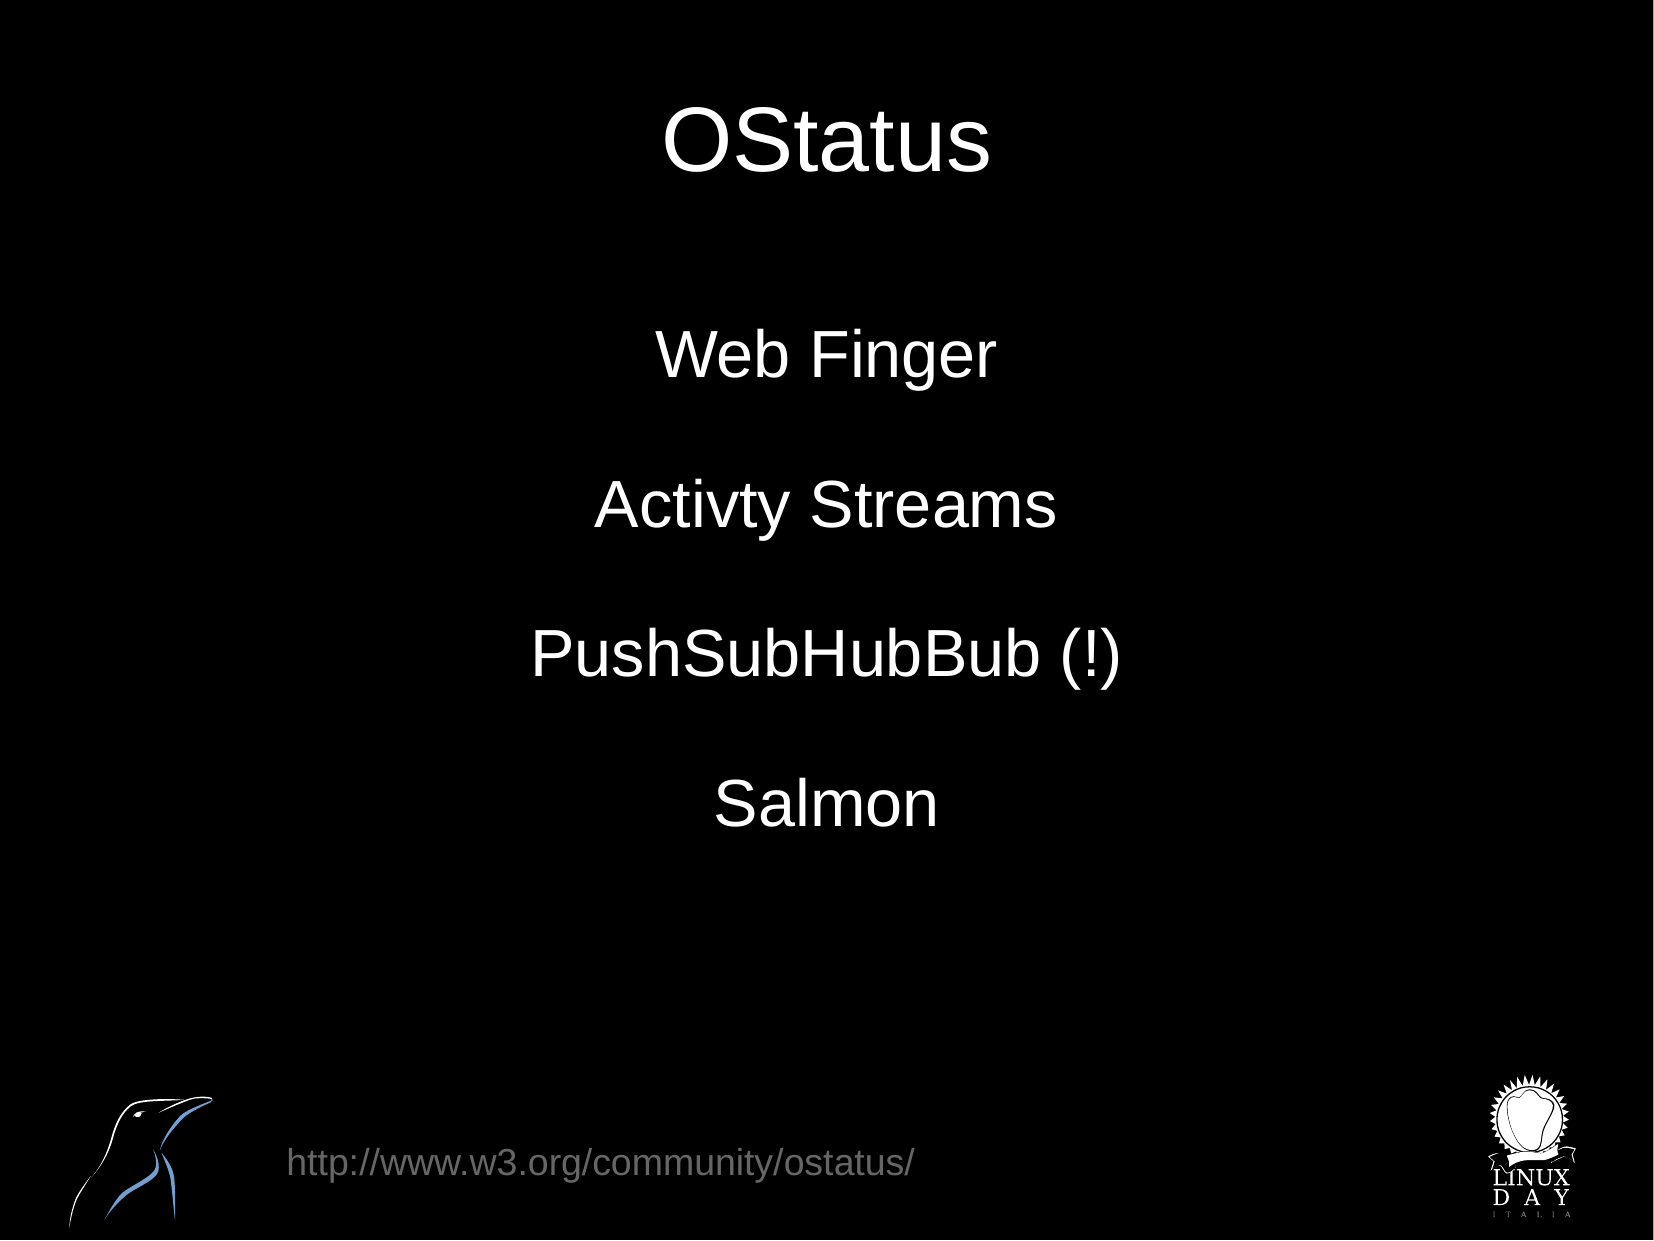

OStatus
# Web Finger
Activty Streams
PushSubHubBub (!)
Salmon
http://www.w3.org/community/ostatus/